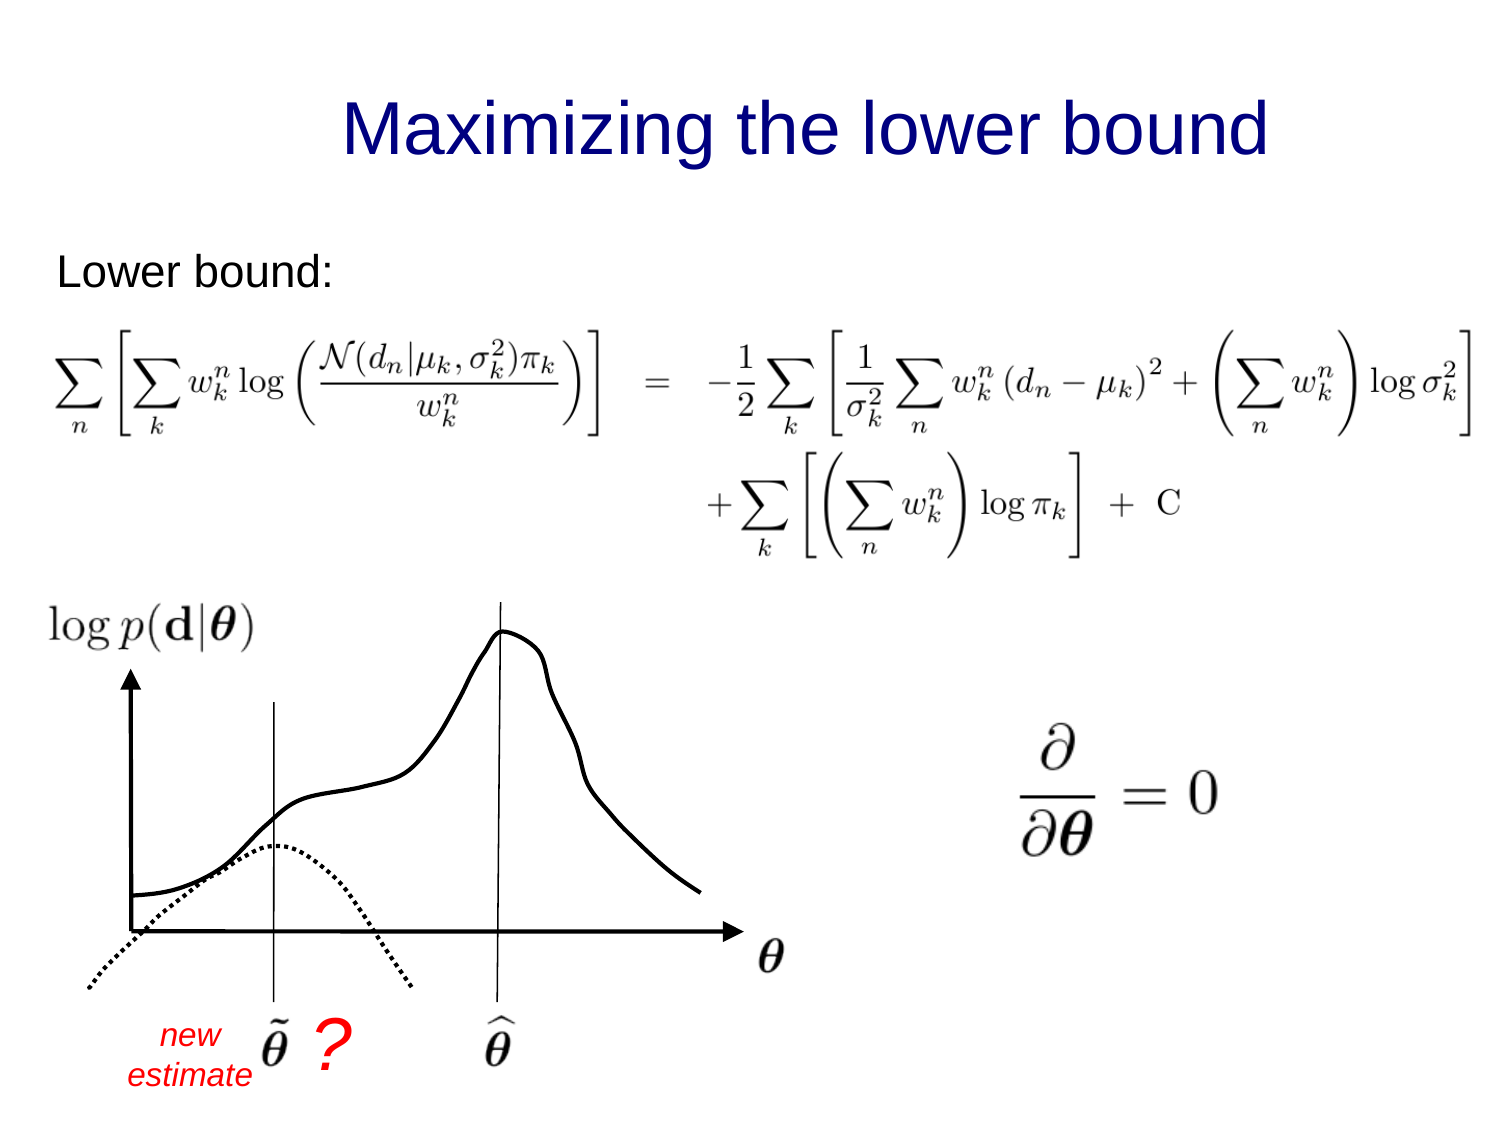

# Maximizing the lower bound
Lower bound:
?
new estimate